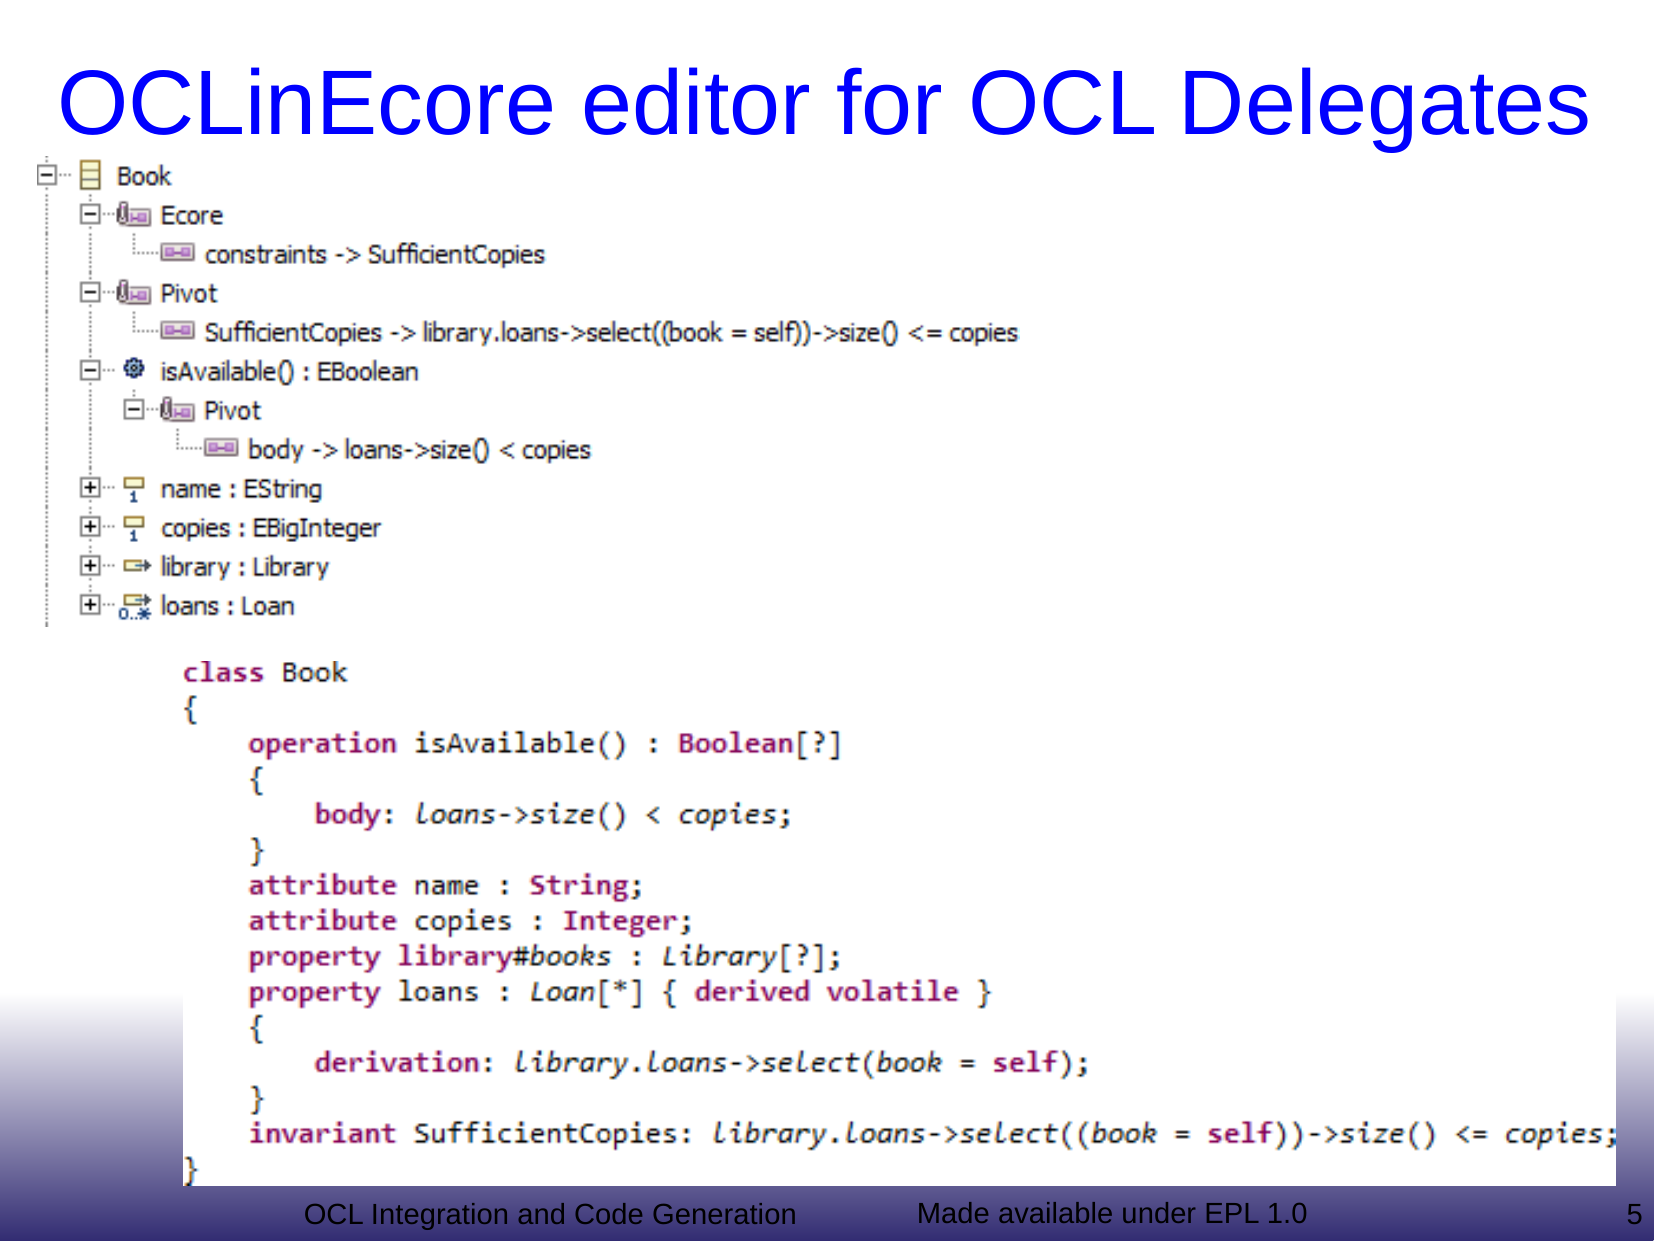

# OCLinEcore editor for OCL Delegates
OCL Integration and Code Generation
5